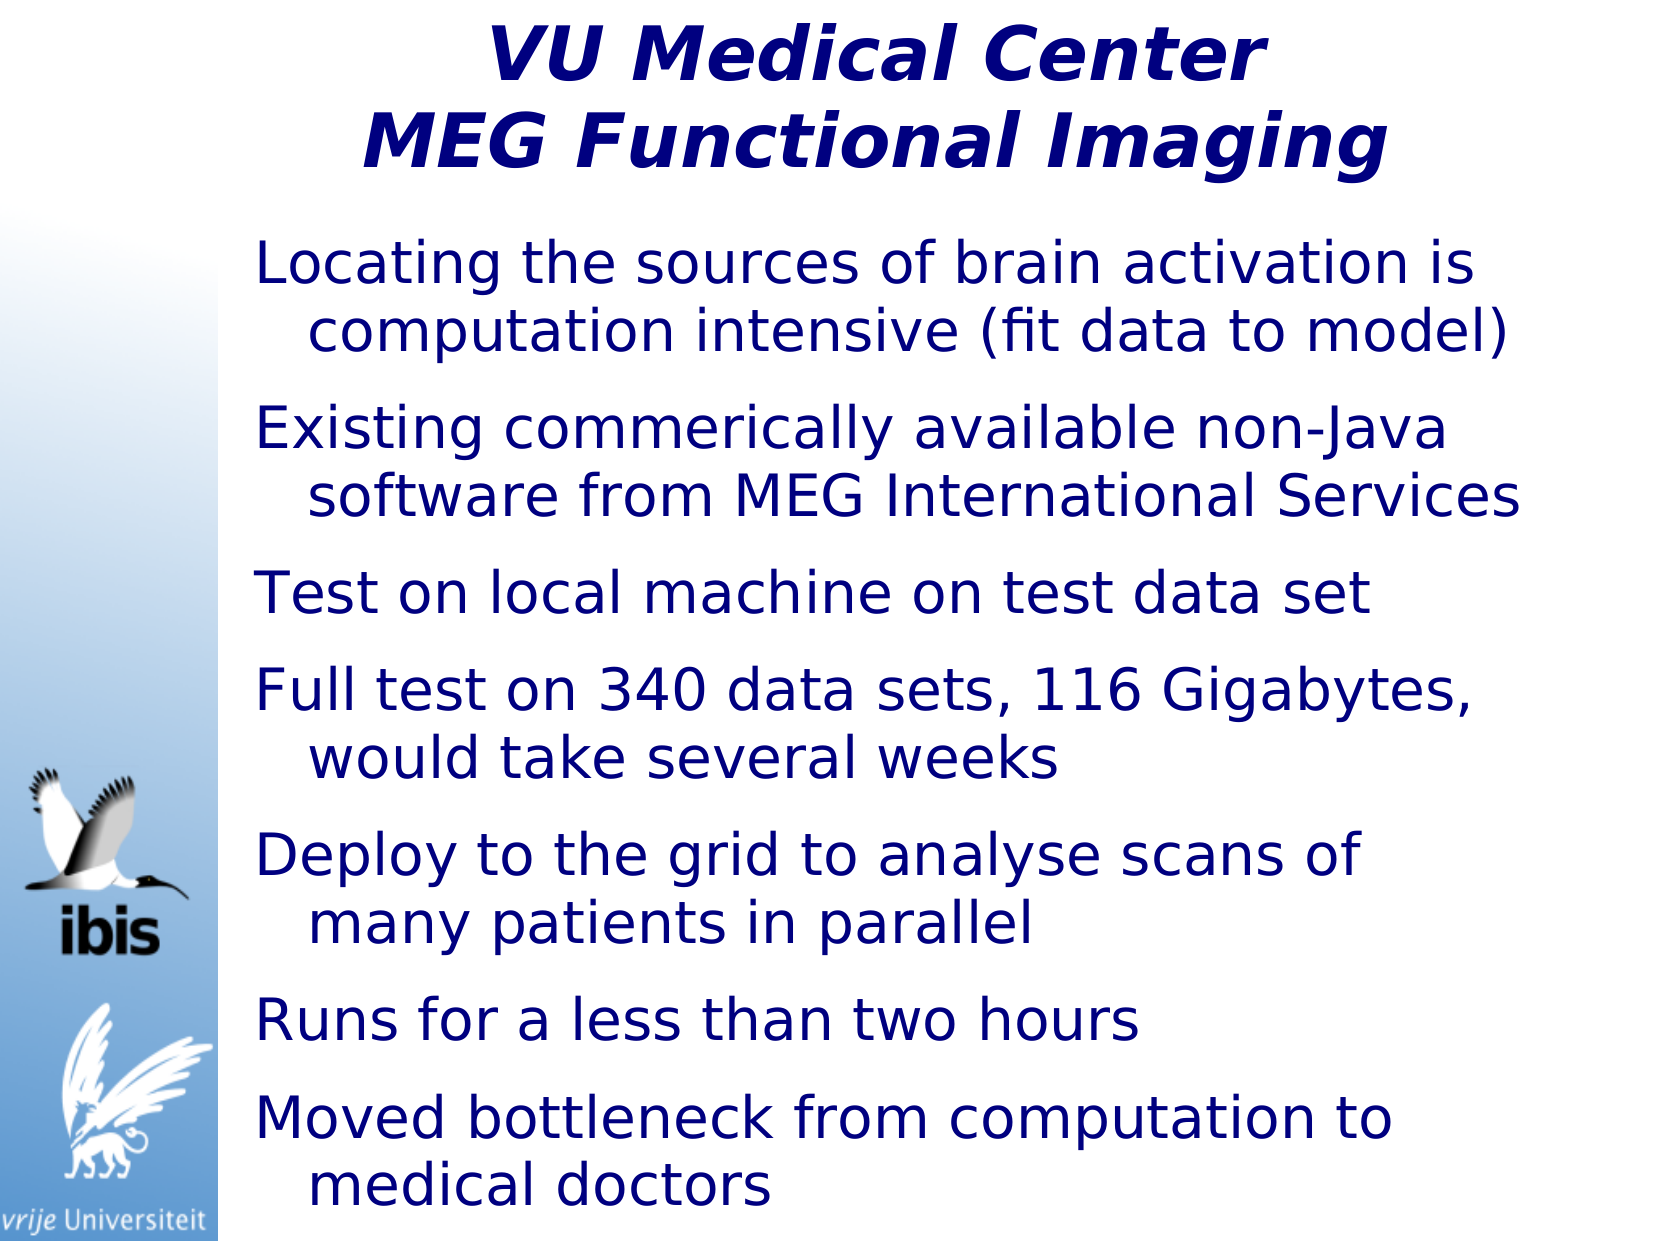

VU Medical Center
MEG Functional Imaging
# Locating the sources of brain activation is computation intensive (fit data to model)
Existing commerically available non-Java software from MEG International Services
Test on local machine on test data set
Full test on 340 data sets, 116 Gigabytes, would take several weeks
Deploy to the grid to analyse scans of many patients in parallel
Runs for a less than two hours
Moved bottleneck from computation to medical doctors